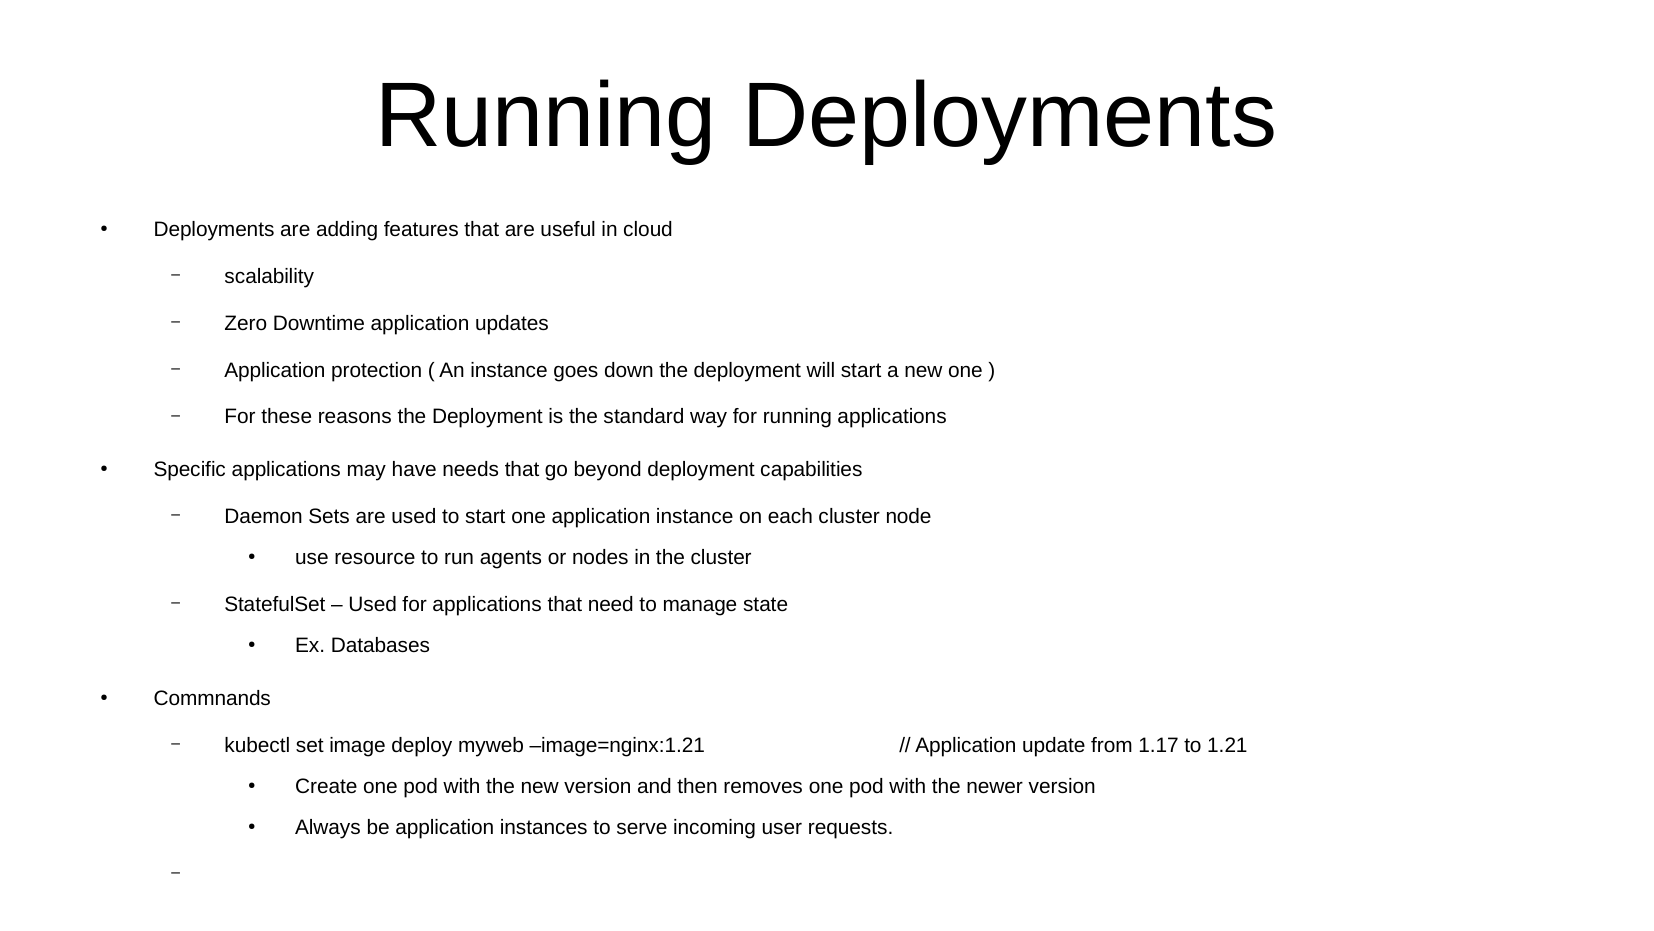

# Running Deployments
Deployments are adding features that are useful in cloud
scalability
Zero Downtime application updates
Application protection ( An instance goes down the deployment will start a new one )
For these reasons the Deployment is the standard way for running applications
Specific applications may have needs that go beyond deployment capabilities
Daemon Sets are used to start one application instance on each cluster node
use resource to run agents or nodes in the cluster
StatefulSet – Used for applications that need to manage state
Ex. Databases
Commnands
kubectl set image deploy myweb –image=nginx:1.21			// Application update from 1.17 to 1.21
Create one pod with the new version and then removes one pod with the newer version
Always be application instances to serve incoming user requests.